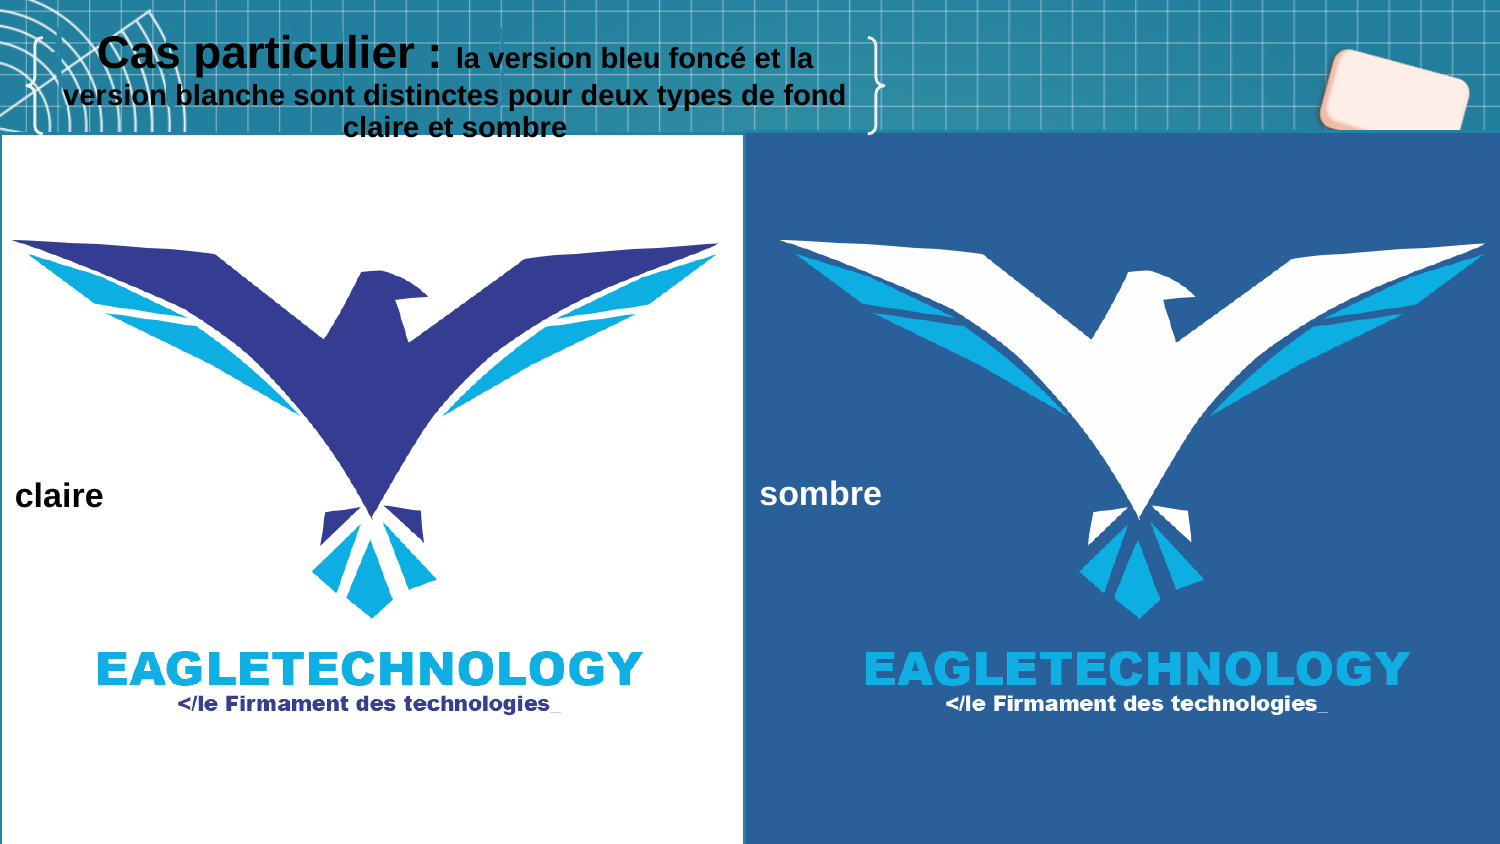

Cas particulier : la version bleu foncé et la version blanche sont distinctes pour deux types de fond claire et sombre
sombre
claire